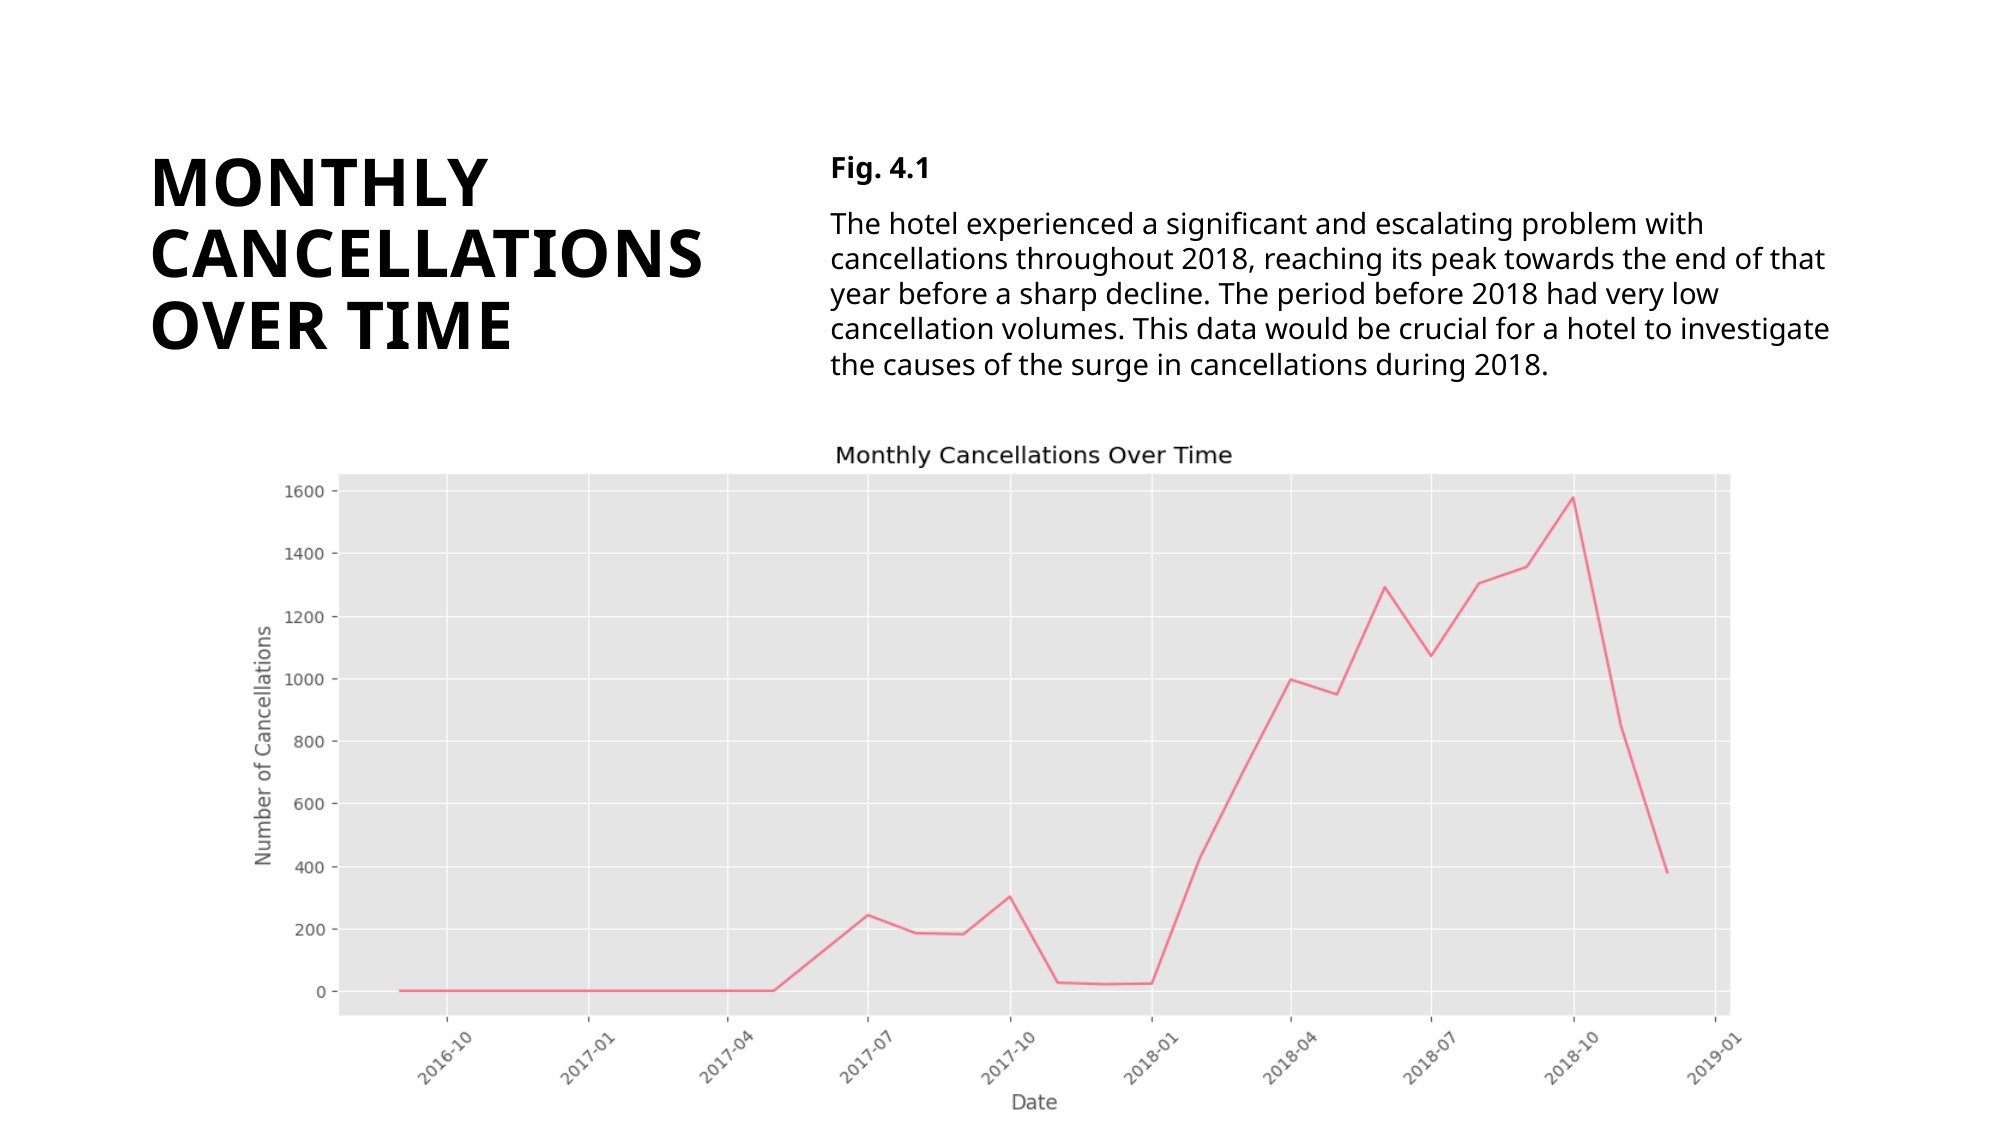

Fig. 4.1
The hotel experienced a significant and escalating problem with cancellations throughout 2018, reaching its peak towards the end of that year before a sharp decline. The period before 2018 had very low cancellation volumes. This data would be crucial for a hotel to investigate the causes of the surge in cancellations during 2018.
# Monthly Cancellations Over Time